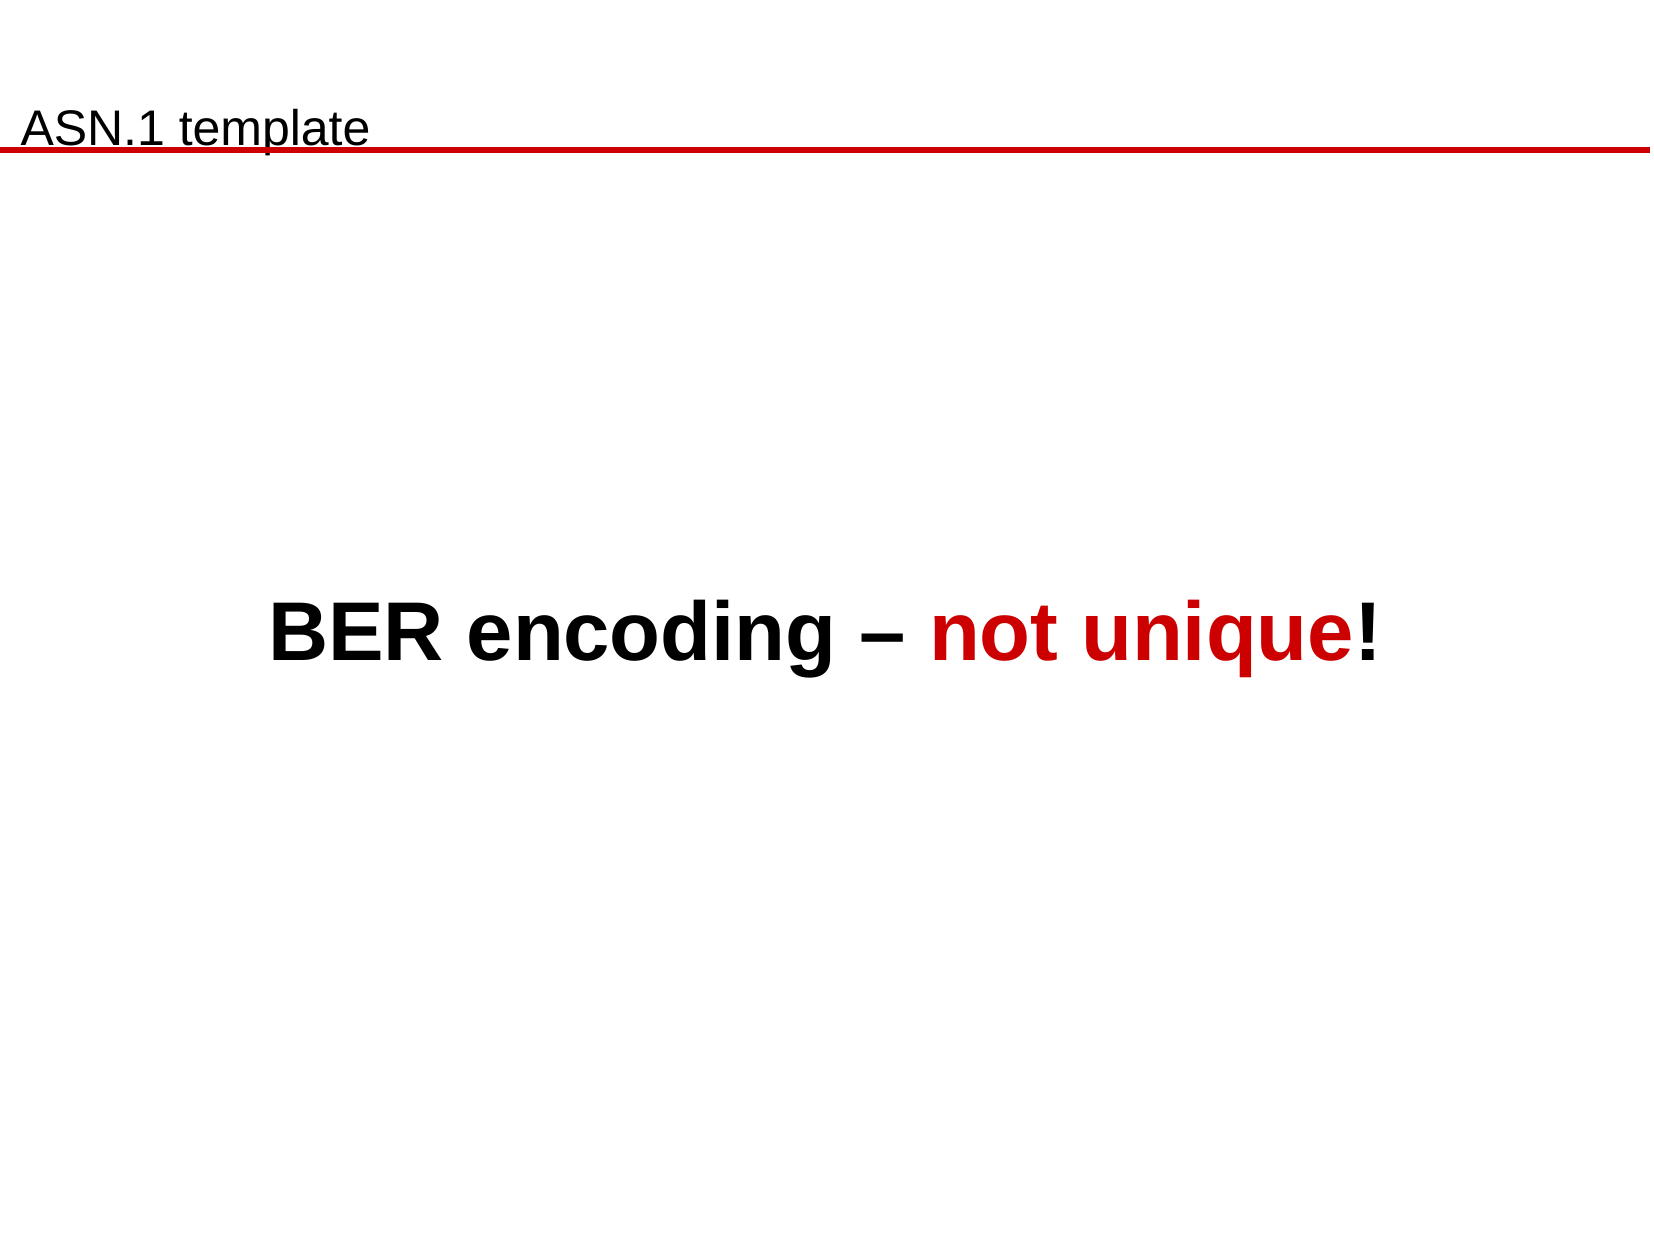

#
ASN.1 template
BER encoding – not unique!